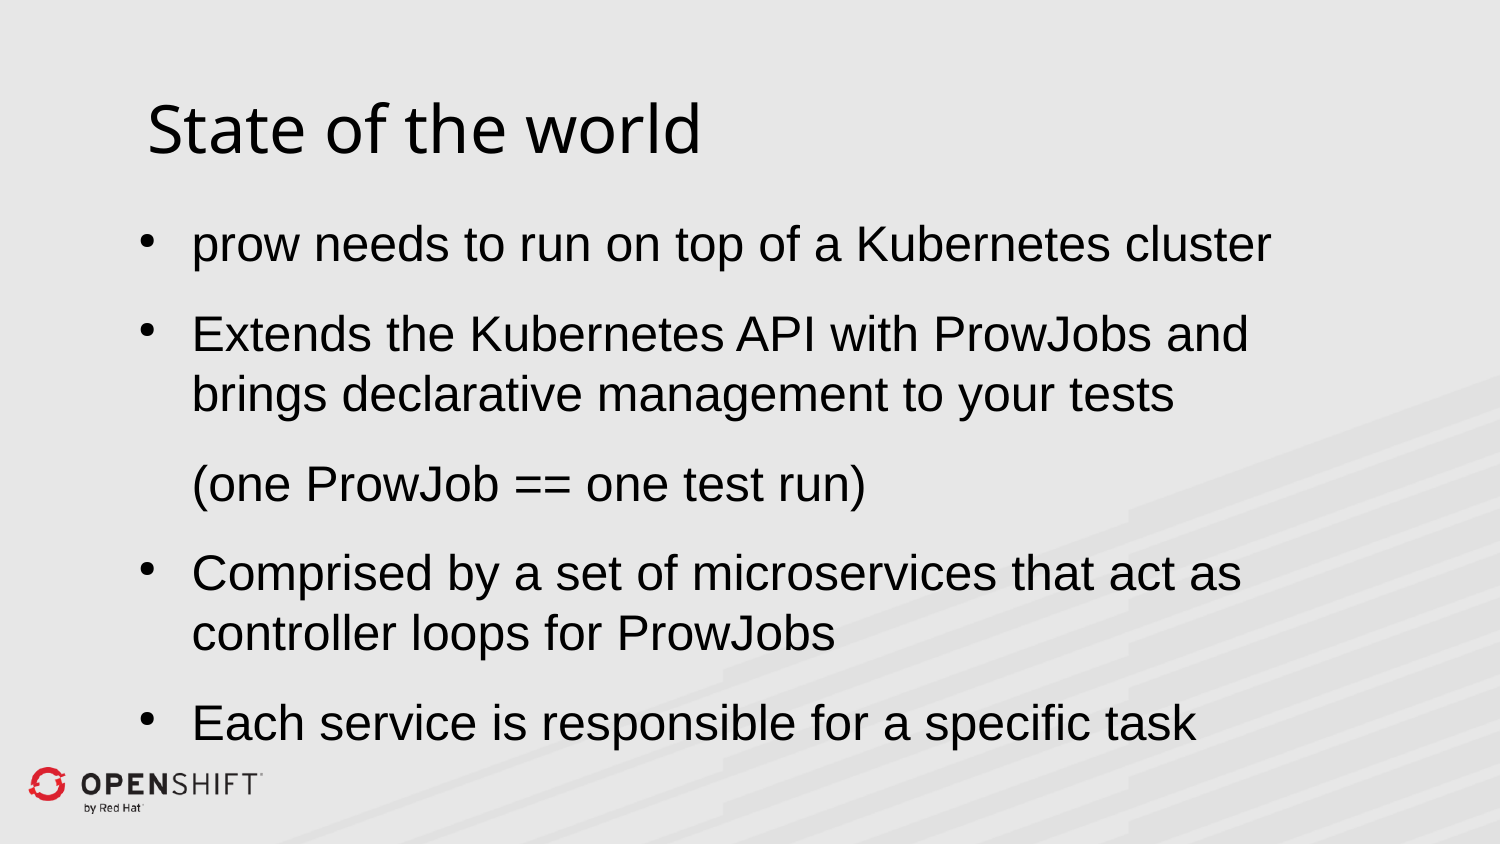

State of the world
# prow needs to run on top of a Kubernetes cluster
Extends the Kubernetes API with ProwJobs and brings declarative management to your tests
(one ProwJob == one test run)
Comprised by a set of microservices that act as controller loops for ProwJobs
Each service is responsible for a specific task